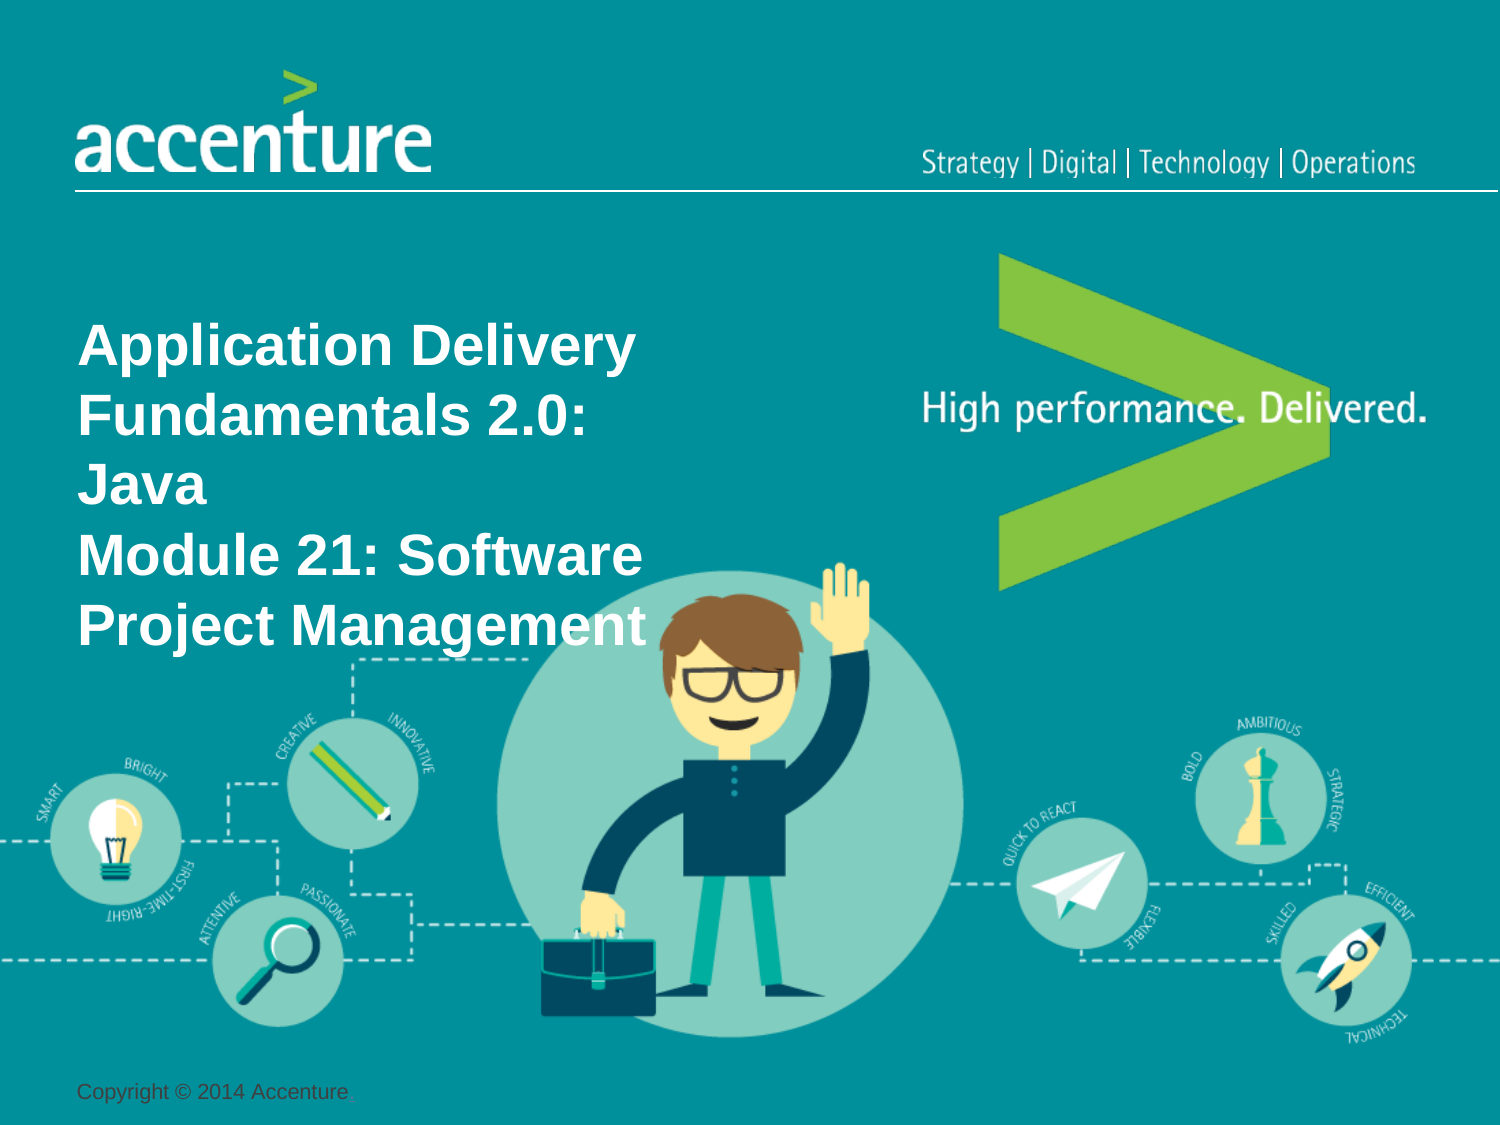

# Application Delivery Fundamentals 2.0: Java Module 21: Software Project Management